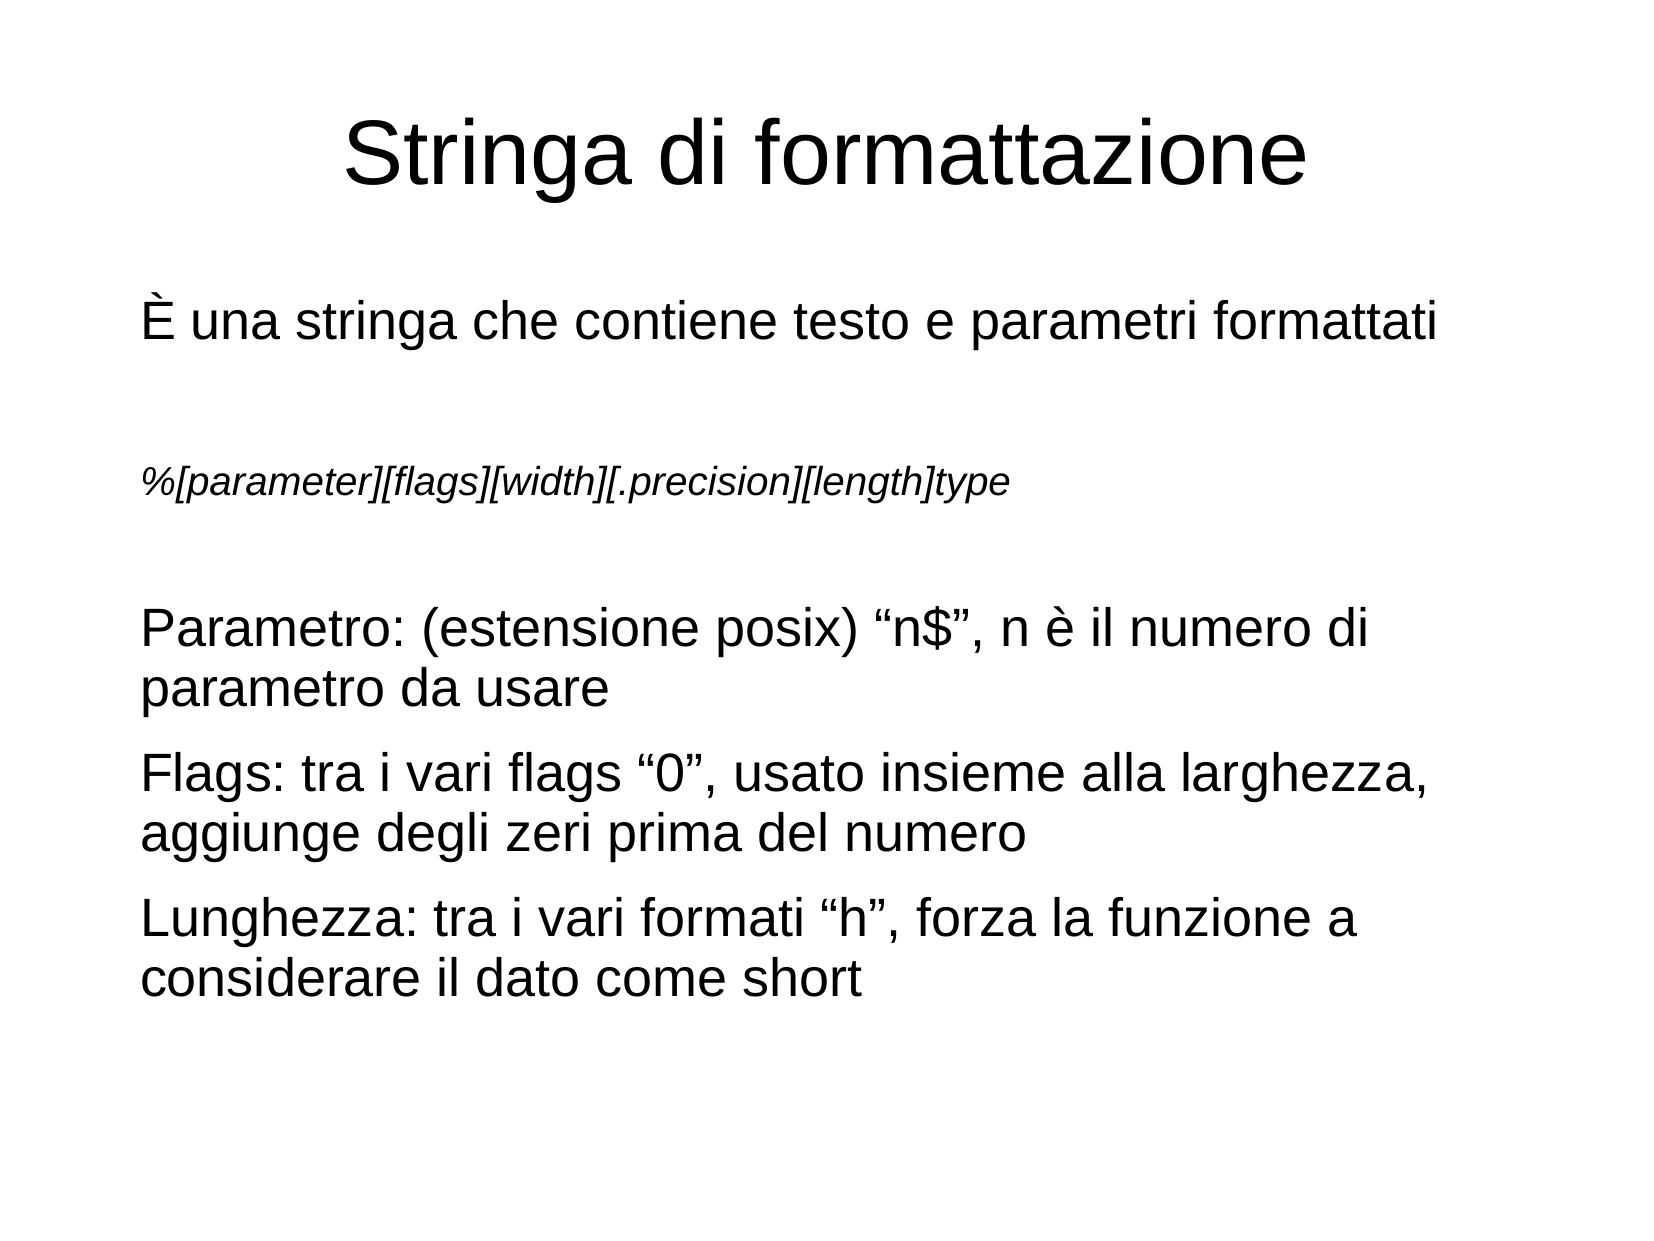

# Stringa di formattazione
È una stringa che contiene testo e parametri formattati
%[parameter][flags][width][.precision][length]type
Parametro: (estensione posix) “n$”, n è il numero di parametro da usare
Flags: tra i vari flags “0”, usato insieme alla larghezza, aggiunge degli zeri prima del numero
Lunghezza: tra i vari formati “h”, forza la funzione a considerare il dato come short